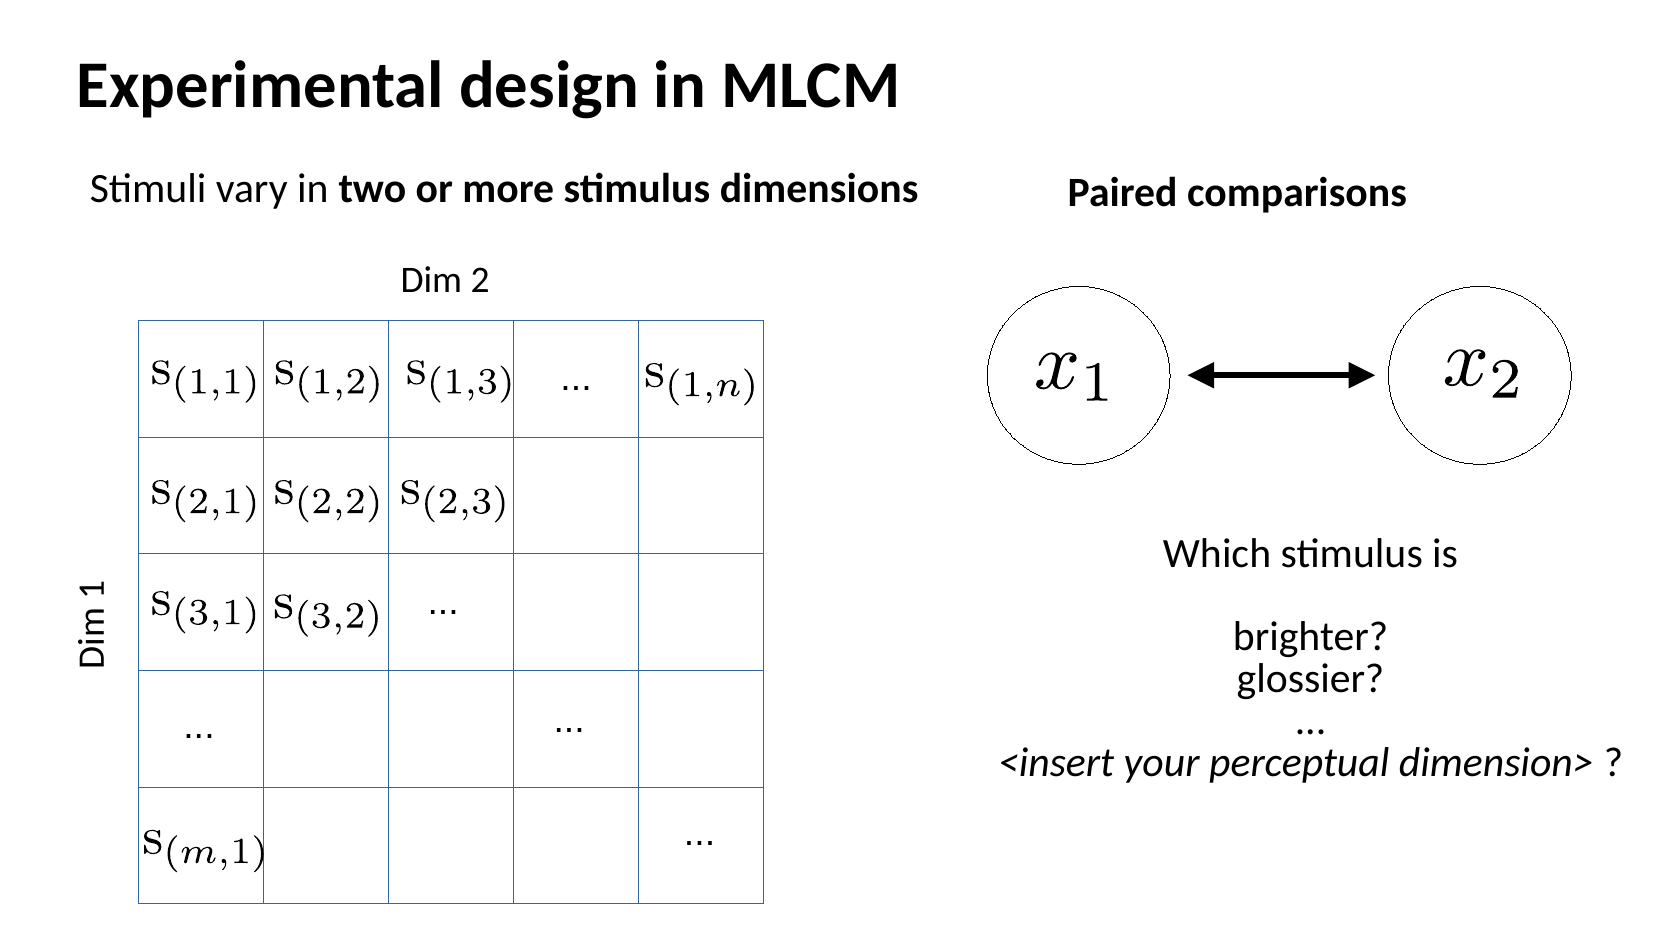

# Experimental design in MLCM
Stimuli vary in two or more stimulus dimensions
Paired comparisons
Dim 2
...
Which stimulus is
brighter?
glossier?
...
<insert your perceptual dimension> ?
...
Dim 1
...
...
...